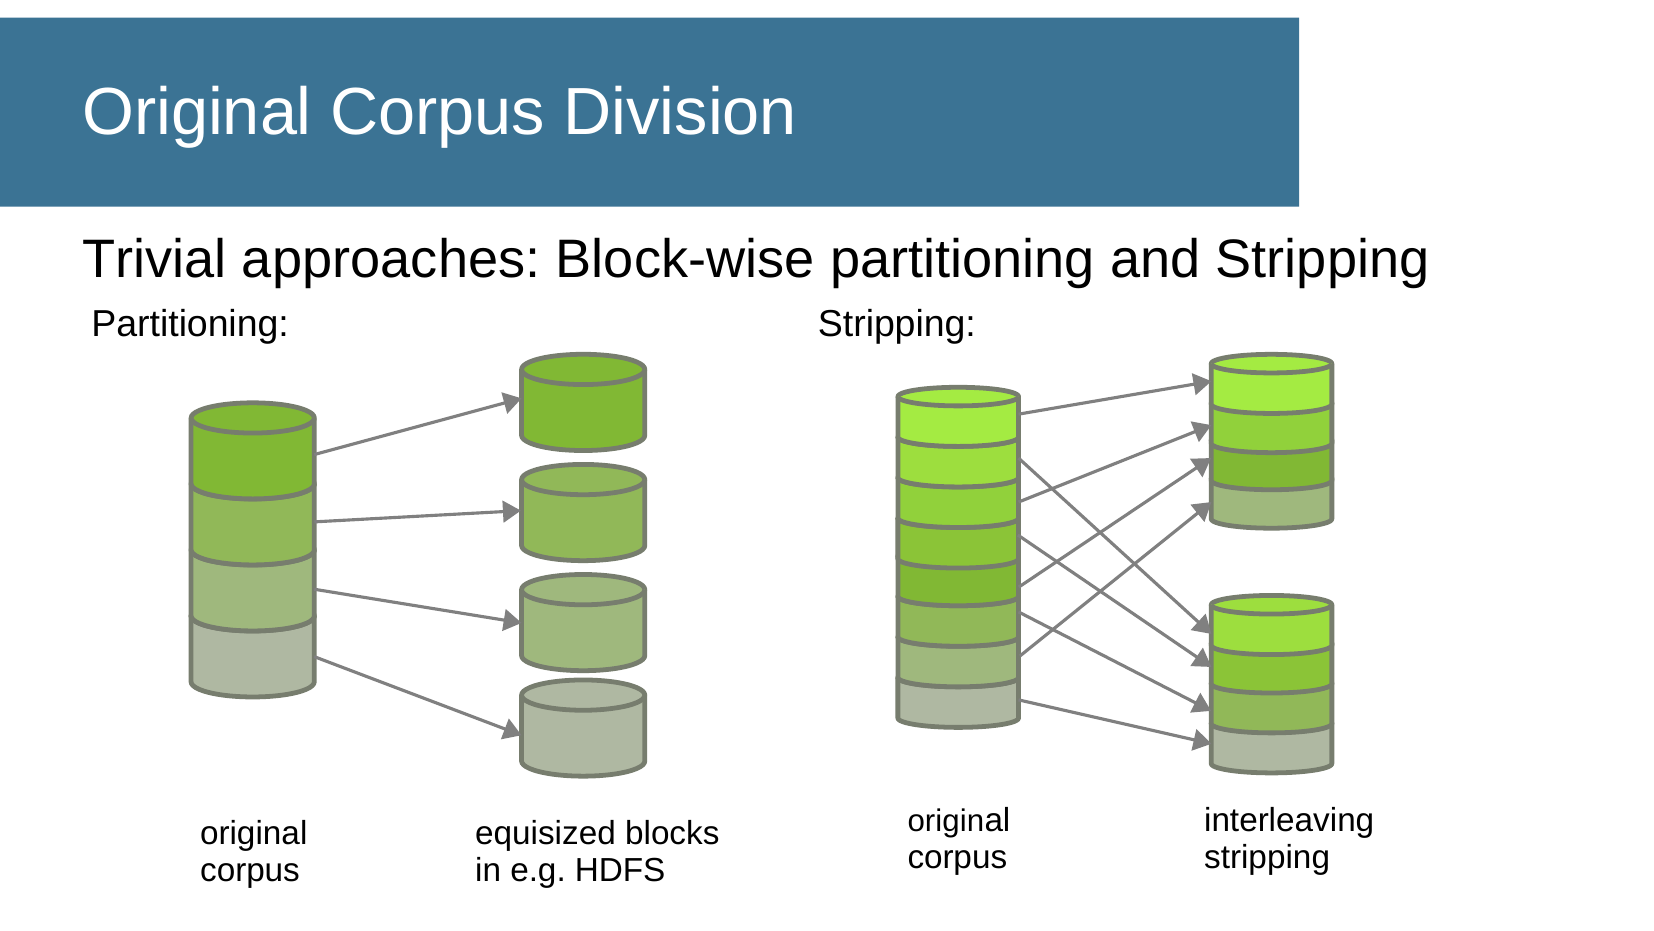

# Original Corpus Division
Trivial approaches: Block-wise partitioning and Stripping
Partitioning:
Stripping:
original
corpus
interleaving
stripping
original
corpus
equisized blocks
in e.g. HDFS